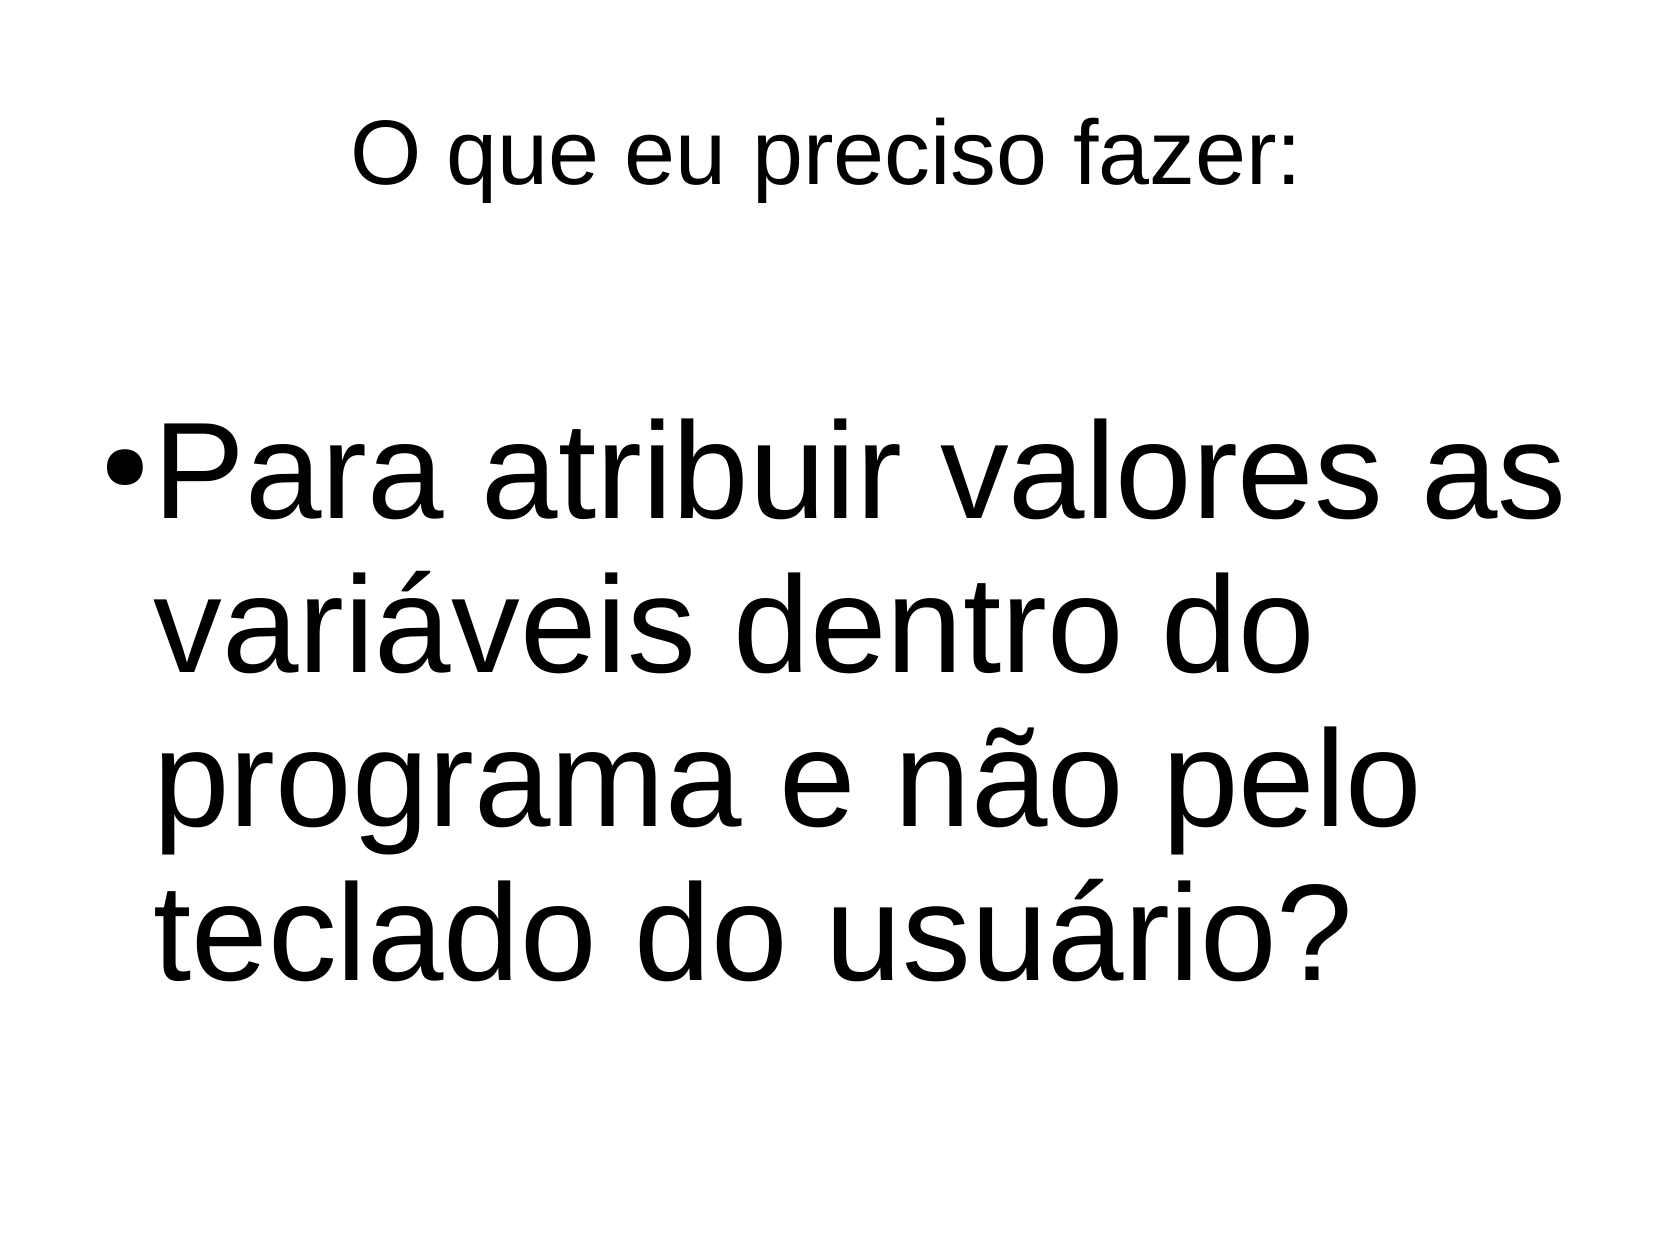

# O que eu preciso fazer:
Para atribuir valores as variáveis dentro do programa e não pelo teclado do usuário?